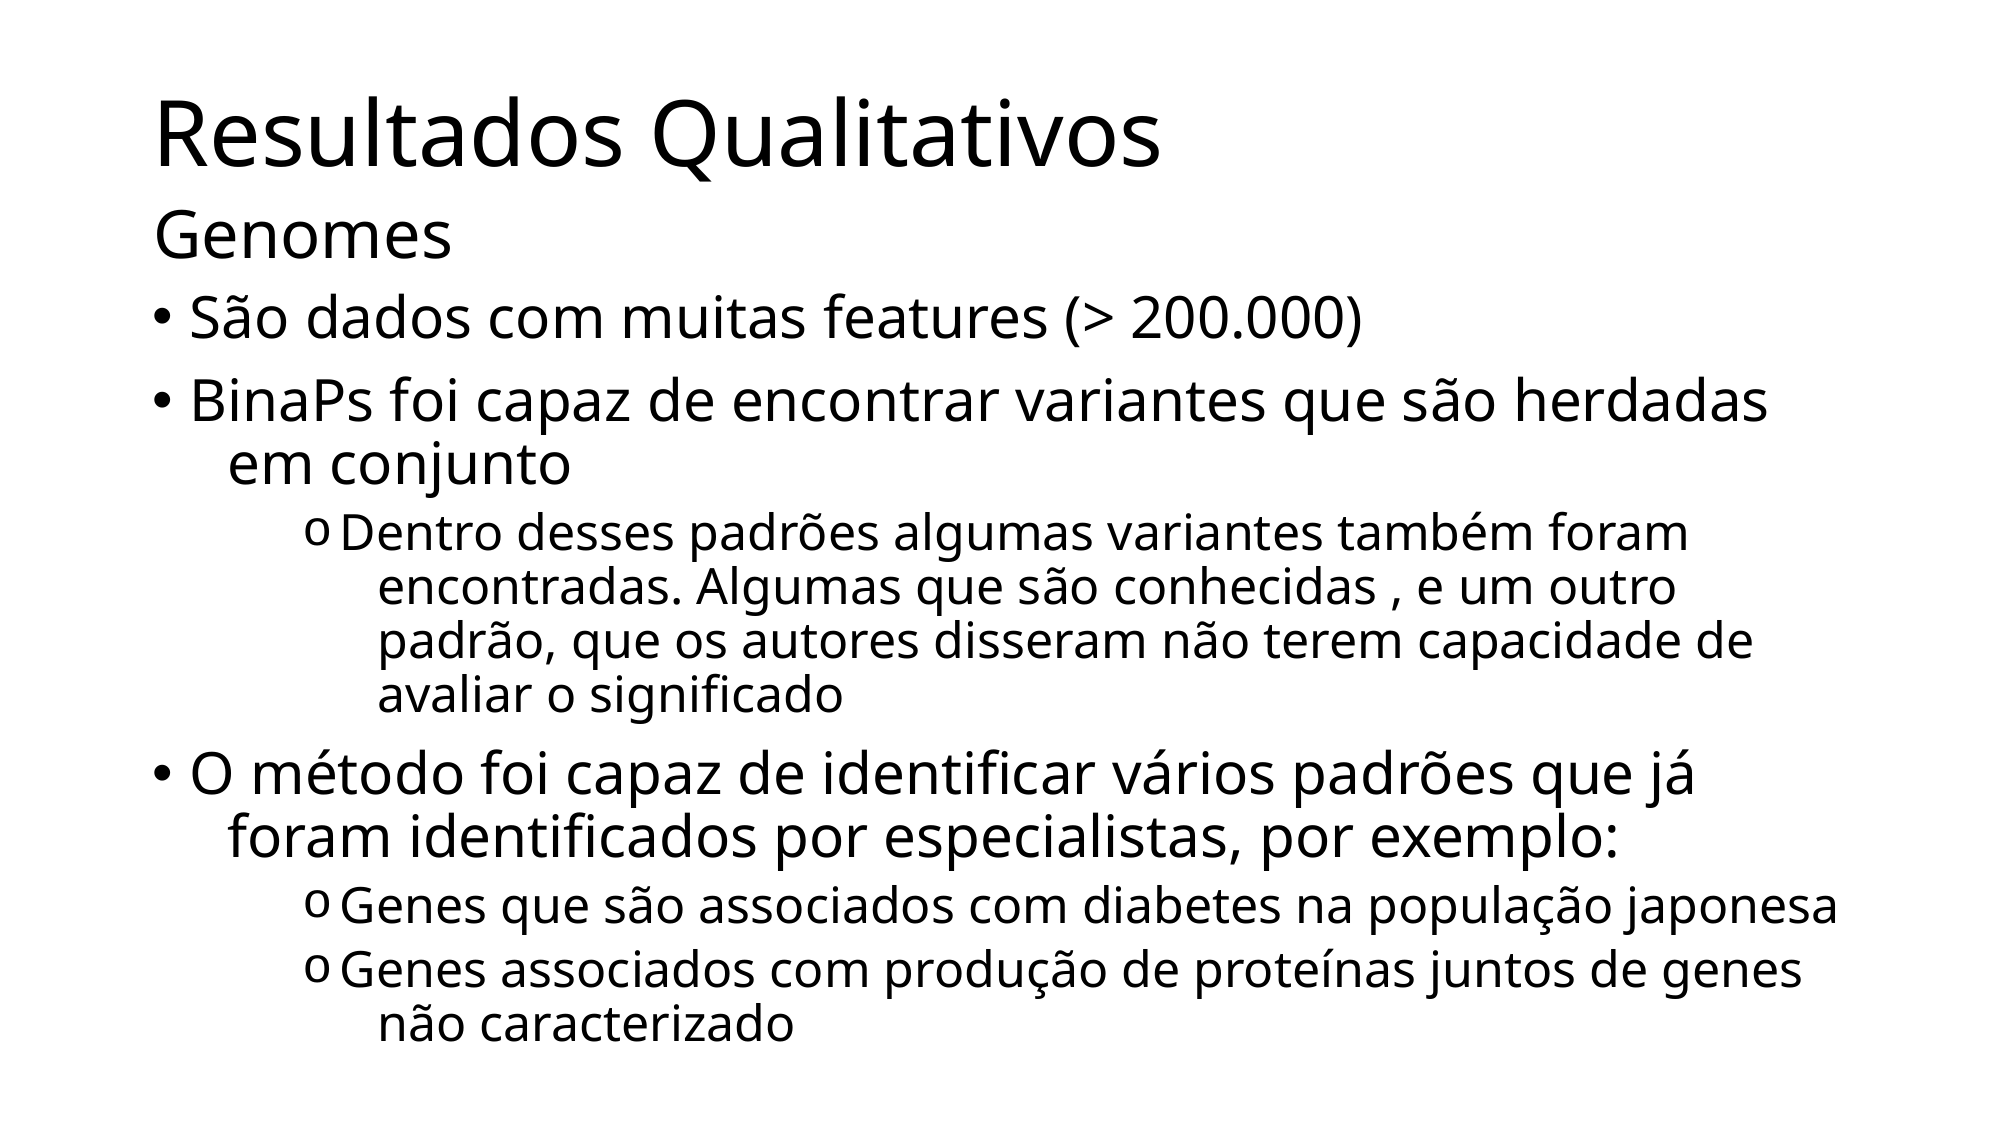

# Resultados Qualitativos
Genomes
São dados com muitas features (> 200.000)
BinaPs foi capaz de encontrar variantes que são herdadas em conjunto
Dentro desses padrões algumas variantes também foram encontradas. Algumas que são conhecidas , e um outro padrão, que os autores disseram não terem capacidade de avaliar o significado
O método foi capaz de identificar vários padrões que já foram identificados por especialistas, por exemplo:
Genes que são associados com diabetes na população japonesa
Genes associados com produção de proteínas juntos de genes não caracterizado